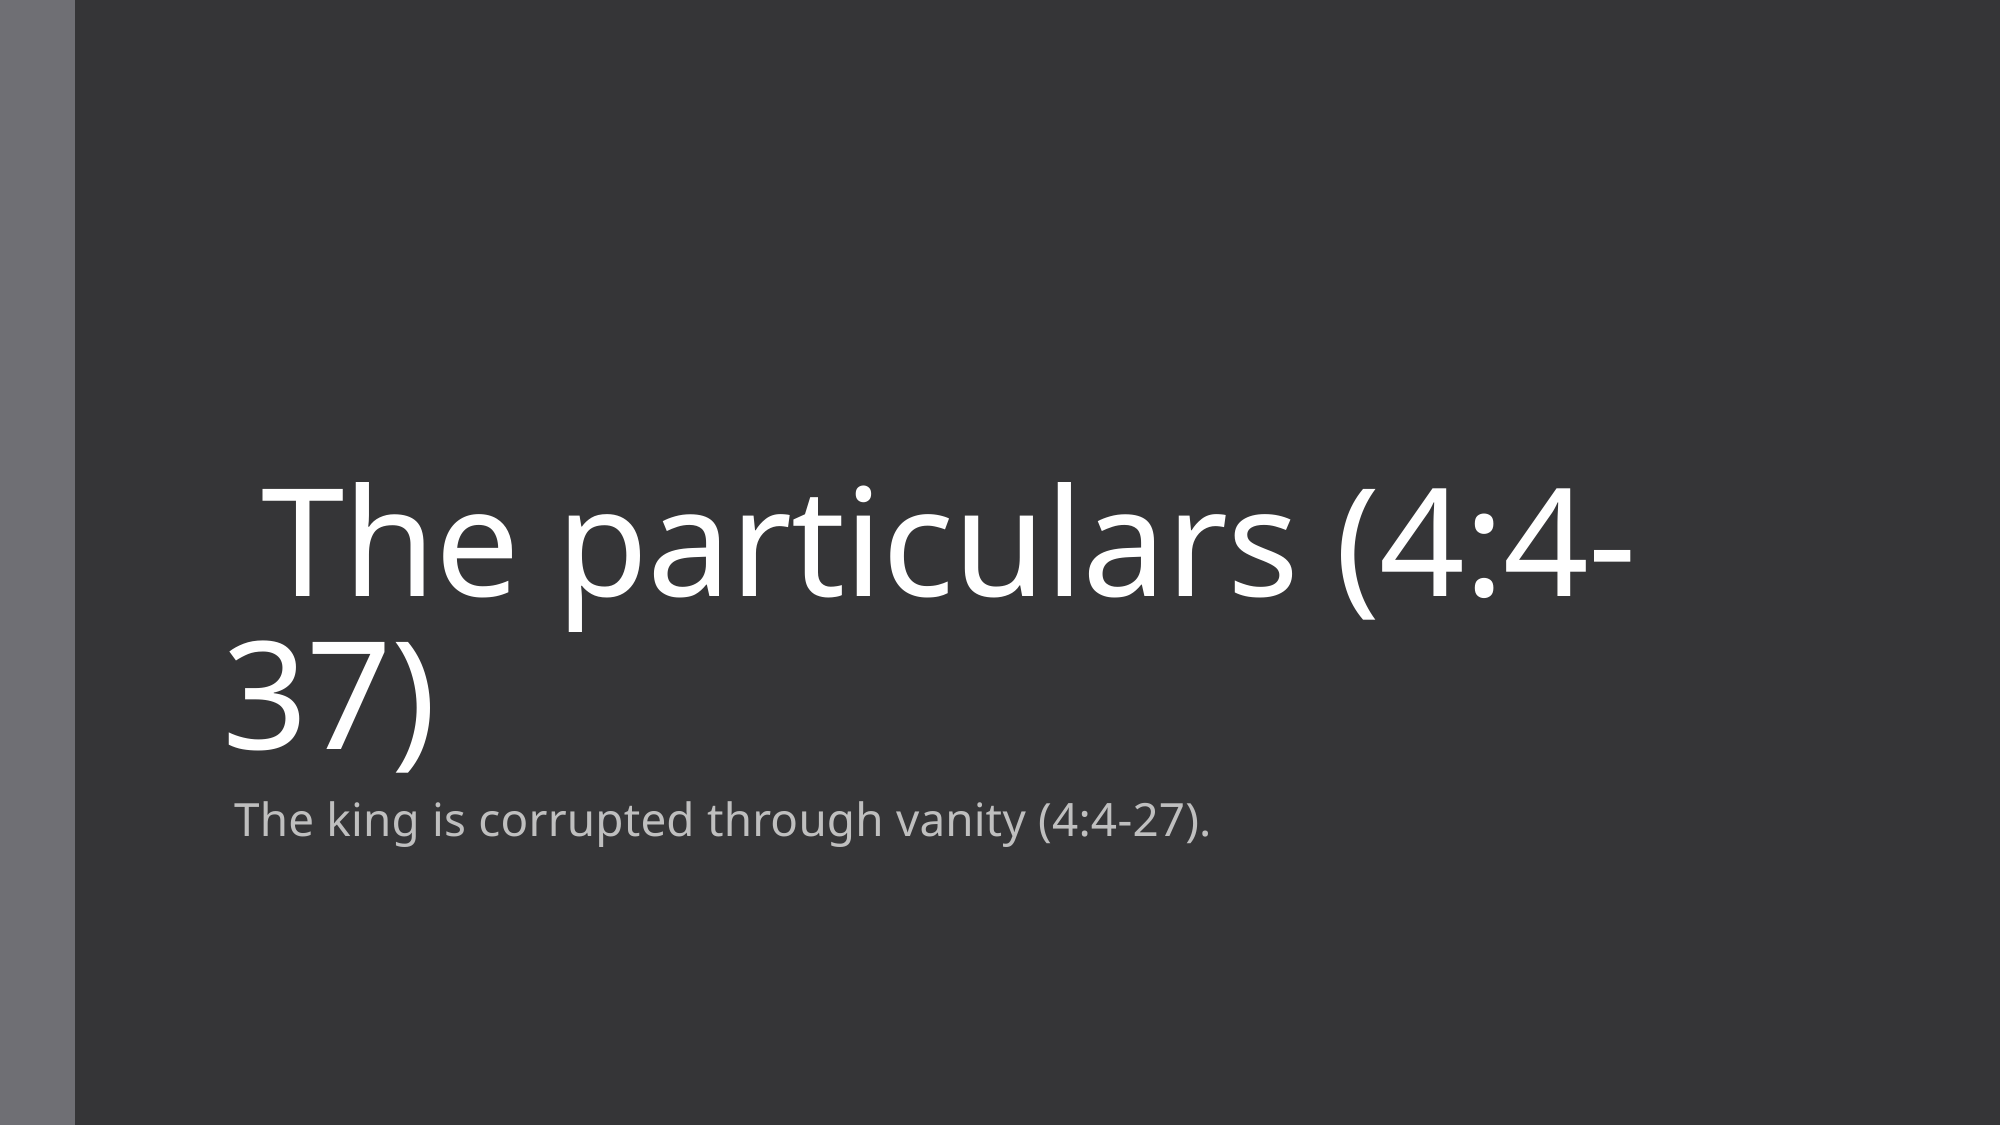

# The particulars (4:4-37)
 The king is corrupted through vanity (4:4-27).